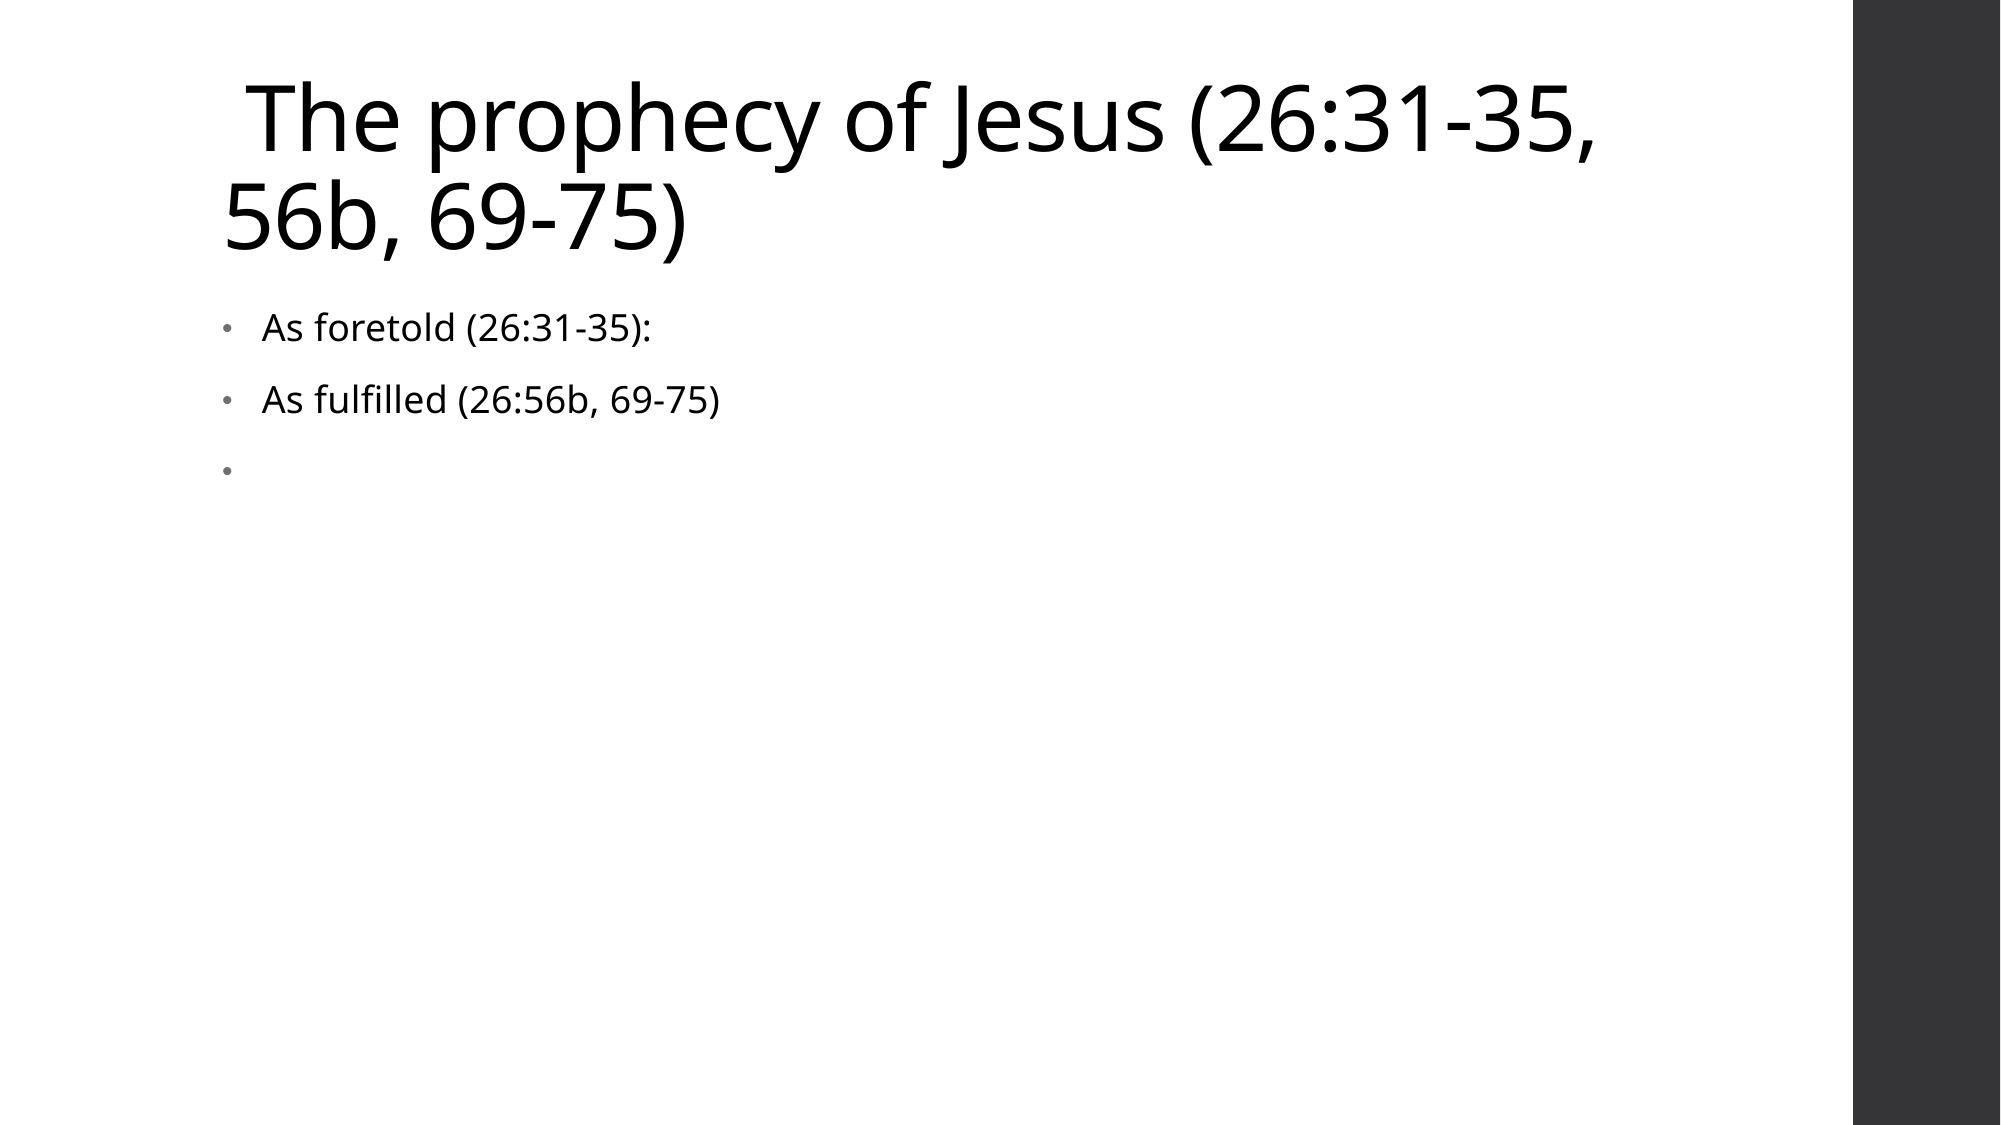

# The prophecy of Jesus (26:31-35, 56b, 69-75)
 As foretold (26:31-35):
 As fulfilled (26:56b, 69-75)